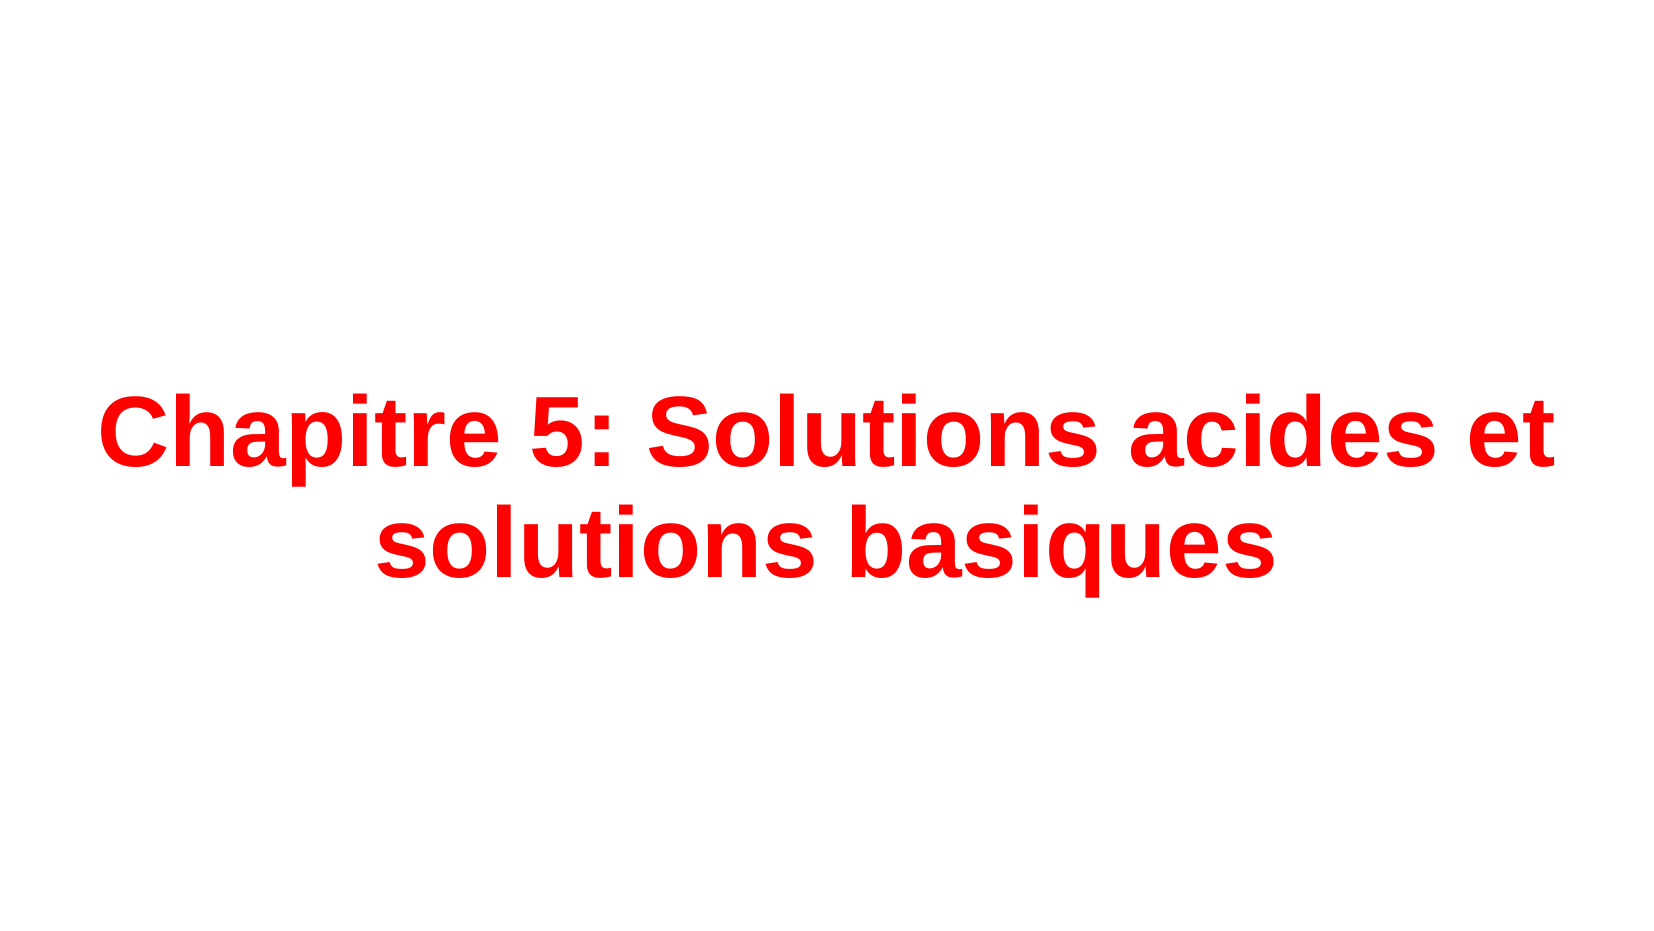

# Chapitre 5: Solutions acides et solutions basiques